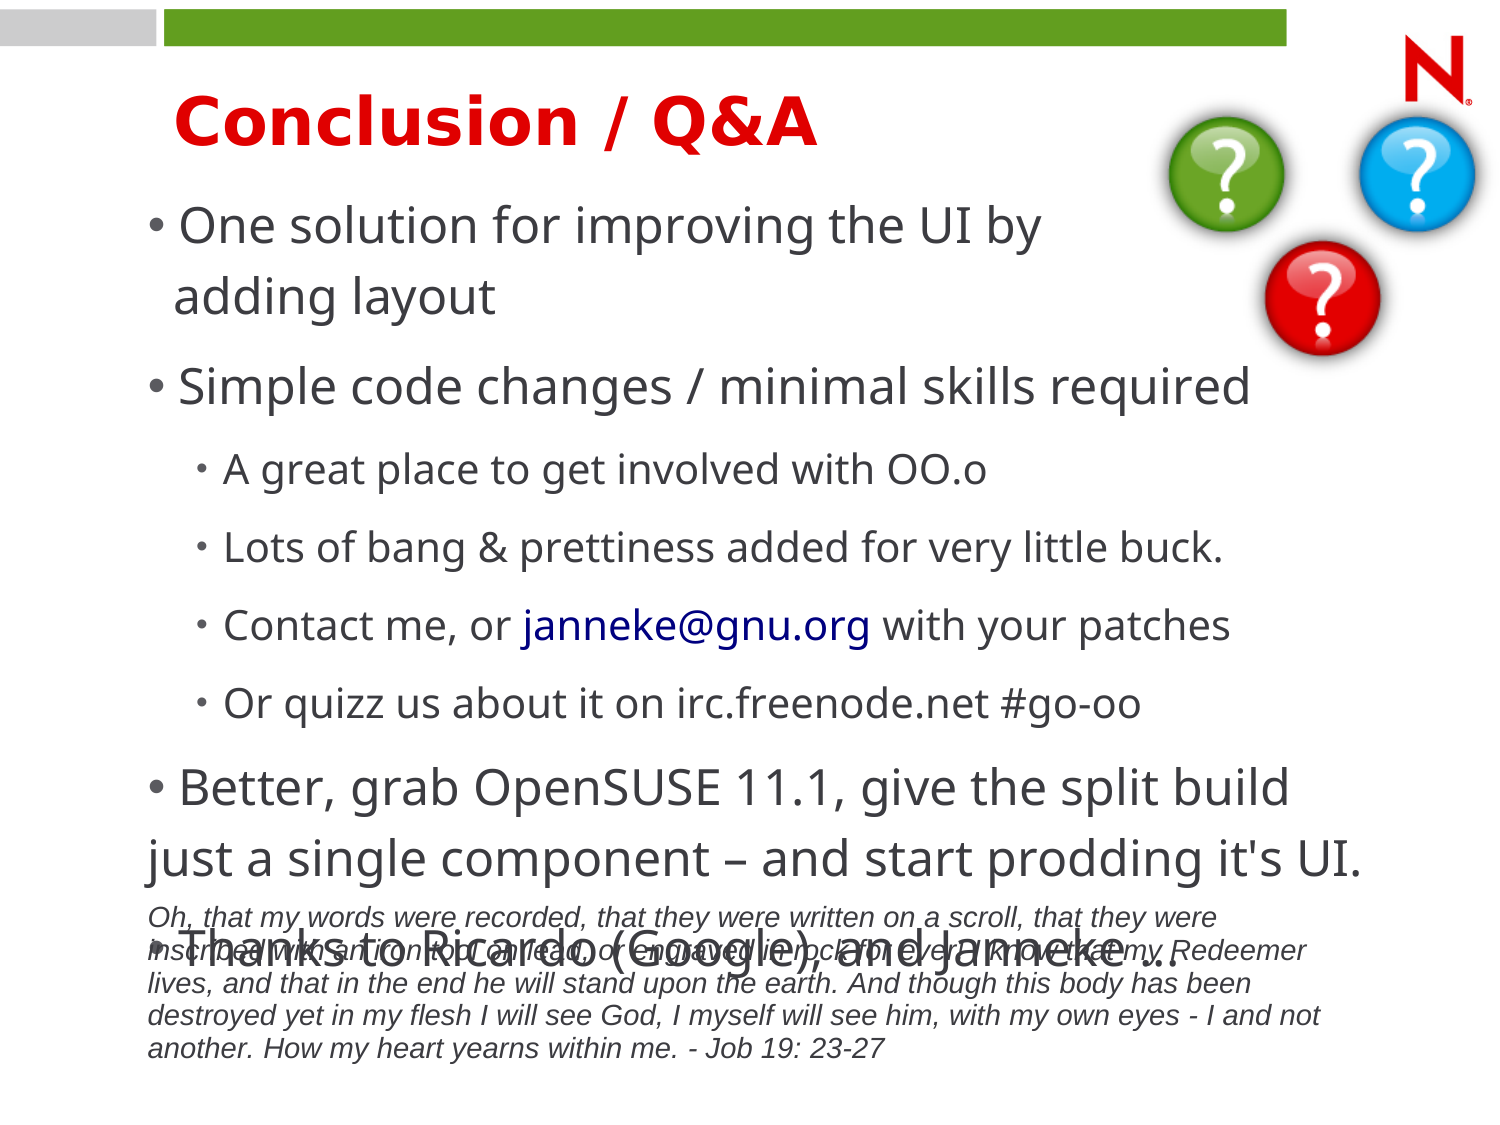

# Conclusion / Q&A
 One solution for improving the UI by
 adding layout
 Simple code changes / minimal skills required
A great place to get involved with OO.o
Lots of bang & prettiness added for very little buck.
Contact me, or janneke@gnu.org with your patches
Or quizz us about it on irc.freenode.net #go-oo
 Better, grab OpenSUSE 11.1, give the split build just a single component – and start prodding it's UI.
 Thanks to Ricardo (Google), and Janneke ...
Oh, that my words were recorded, that they were written on a scroll, that they were inscribed with an iron tool on lead, or engraved in rock for ever! I know that my Redeemer lives, and that in the end he will stand upon the earth. And though this body has been destroyed yet in my flesh I will see God, I myself will see him, with my own eyes - I and not another. How my heart yearns within me. - Job 19: 23-27